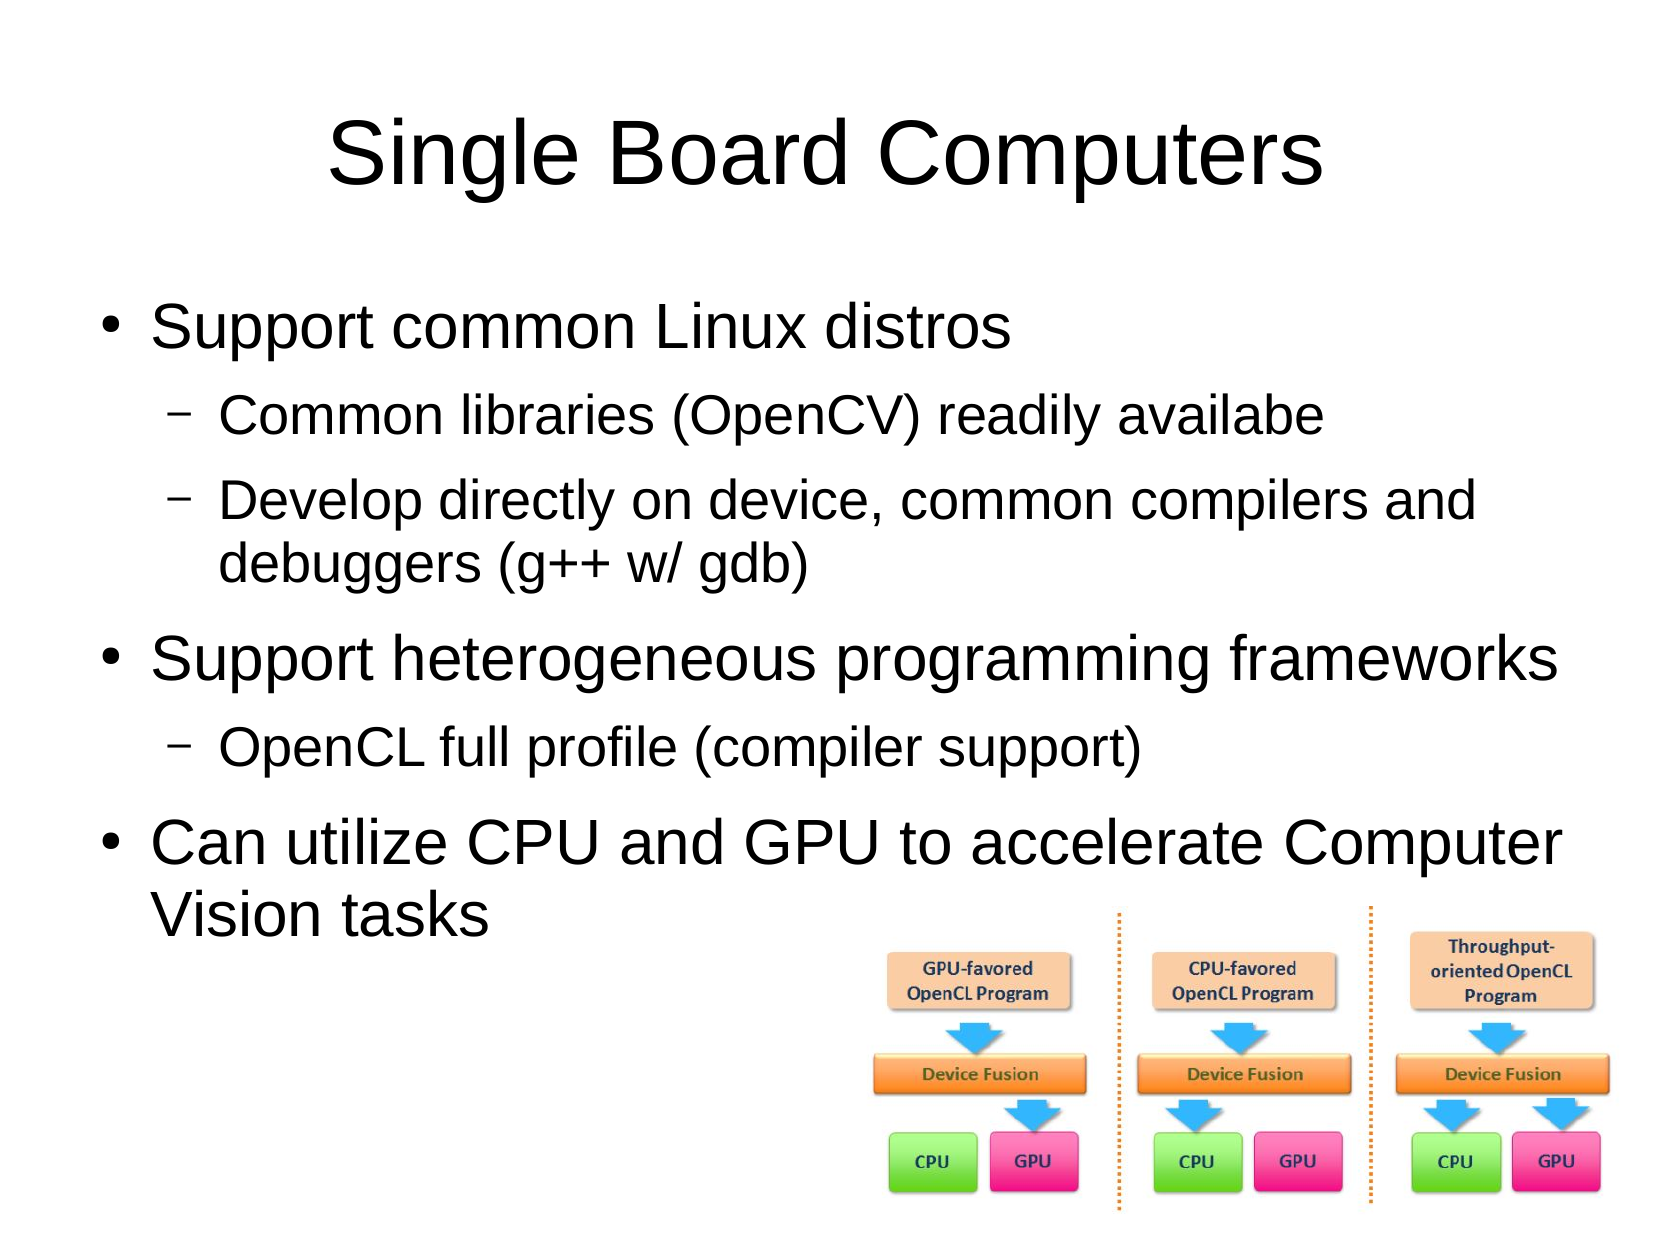

# Single Board Computers
Support common Linux distros
Common libraries (OpenCV) readily availabe
Develop directly on device, common compilers and debuggers (g++ w/ gdb)
Support heterogeneous programming frameworks
OpenCL full profile (compiler support)
Can utilize CPU and GPU to accelerate Computer Vision tasks